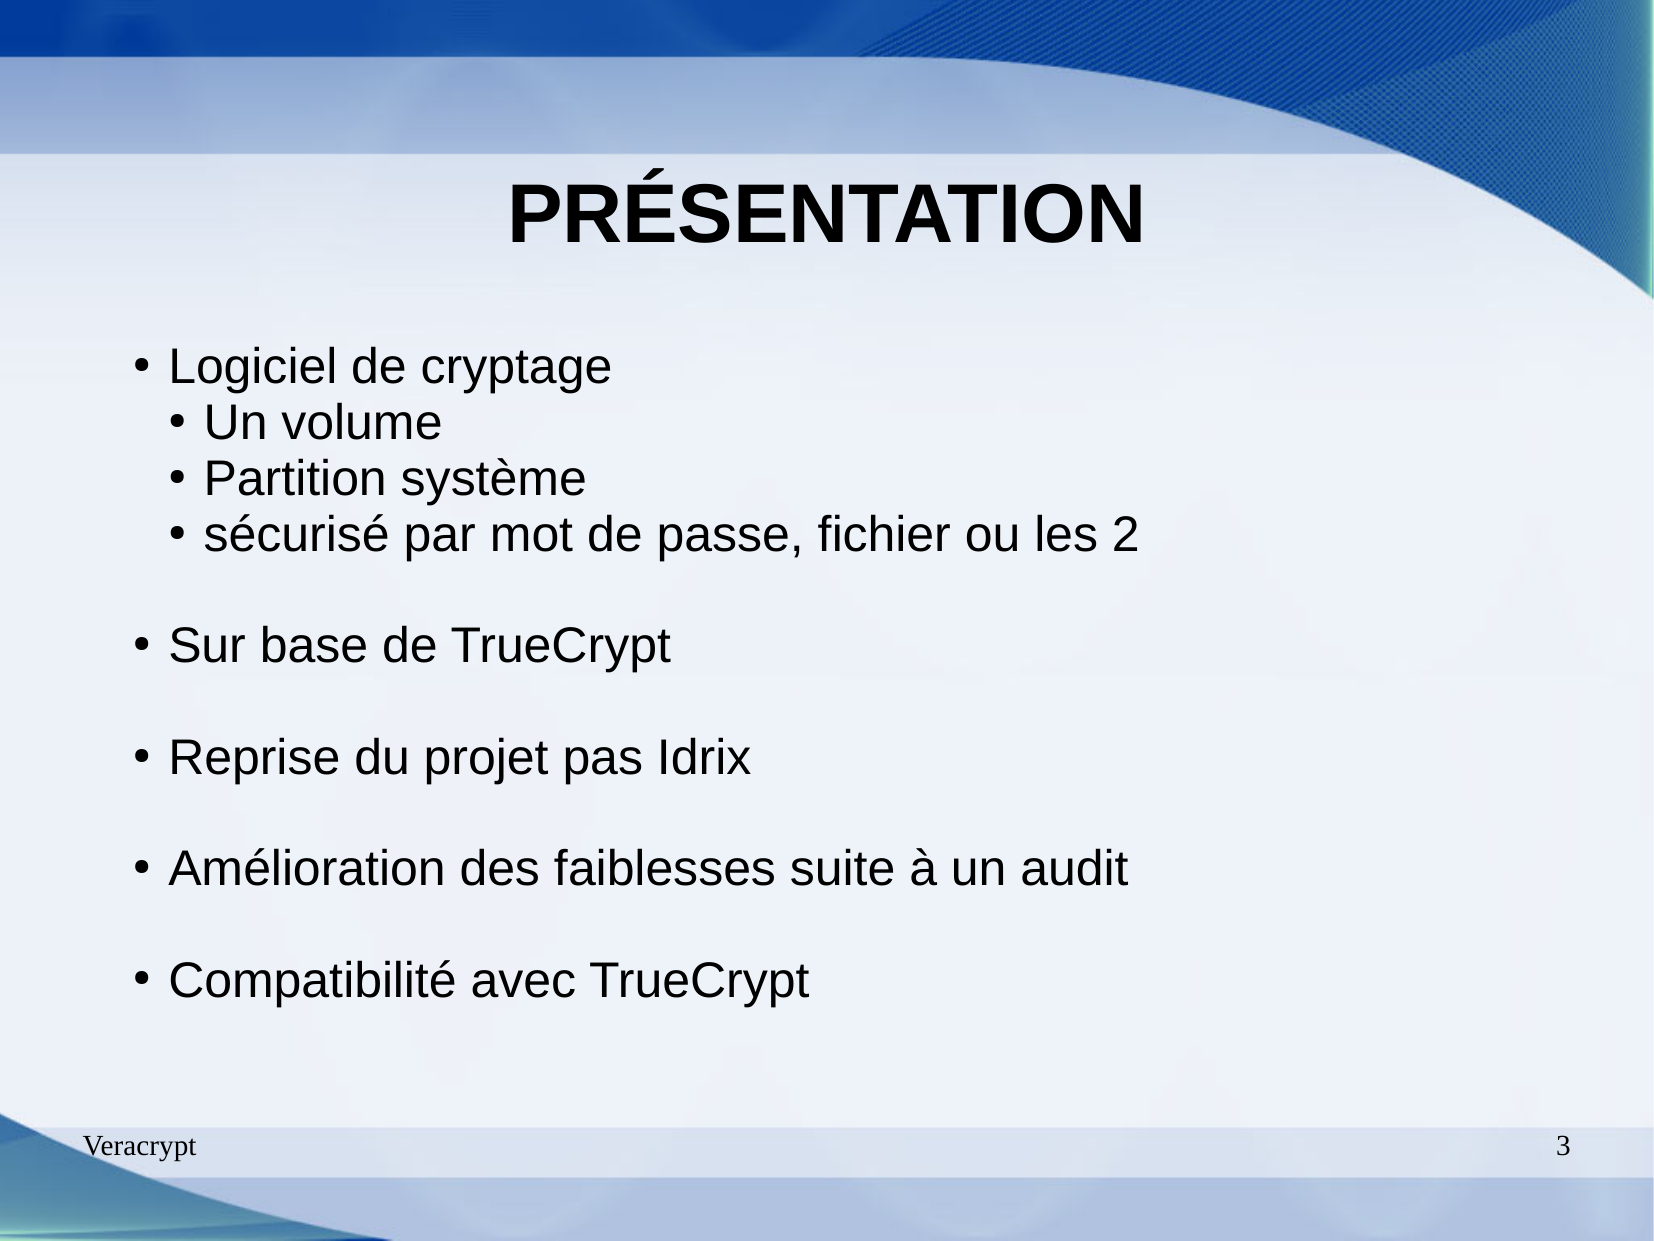

PRÉSENTATION
Logiciel de cryptage
Un volume
Partition système
sécurisé par mot de passe, fichier ou les 2
Sur base de TrueCrypt
Reprise du projet pas Idrix
Amélioration des faiblesses suite à un audit
Compatibilité avec TrueCrypt
Veracrypt
3